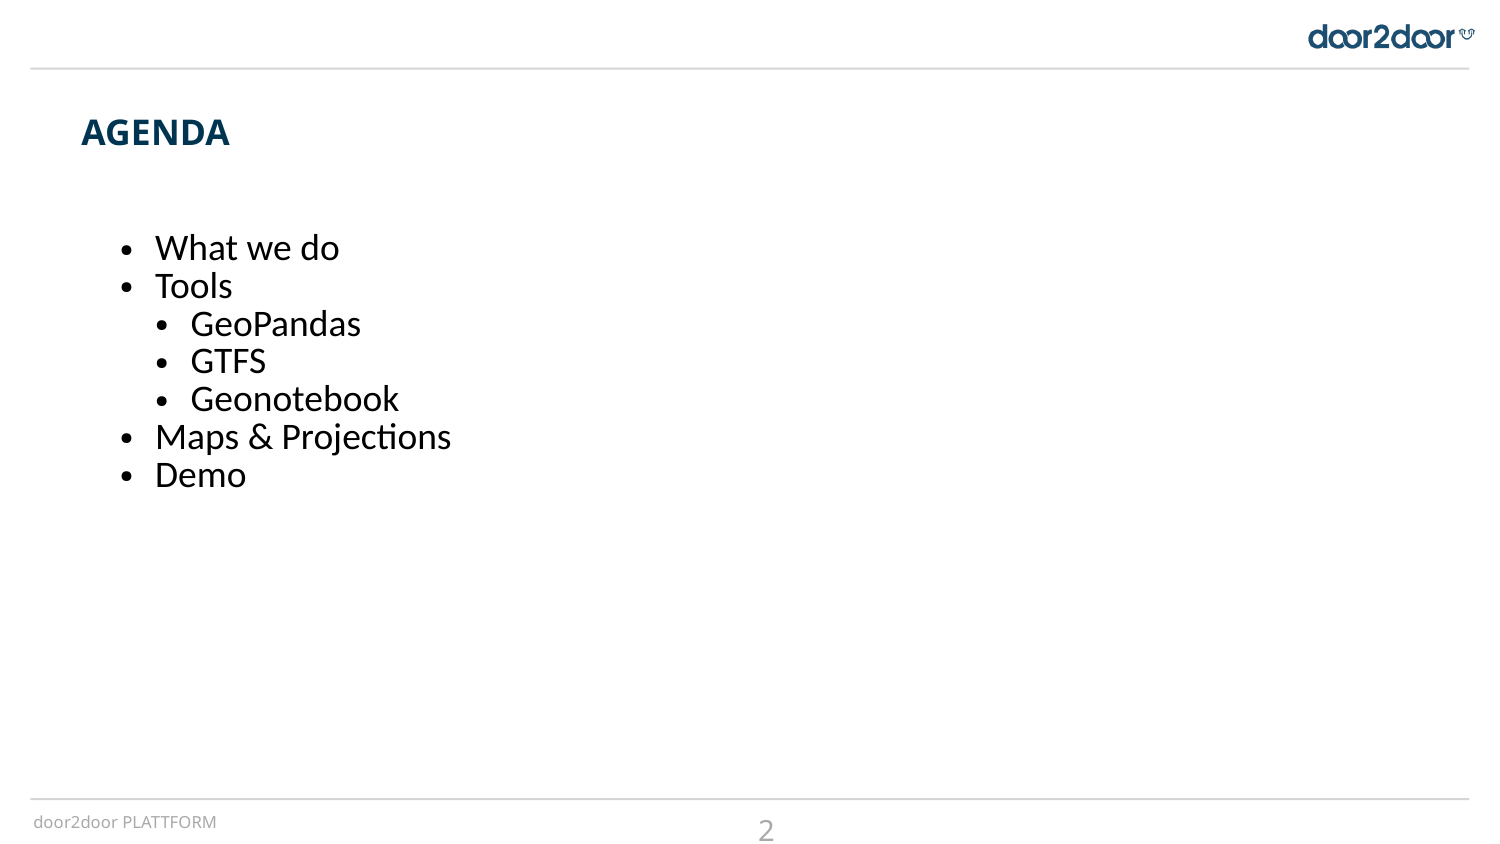

# AGENDA
What we do
Tools
GeoPandas
GTFS
Geonotebook
Maps & Projections
Demo